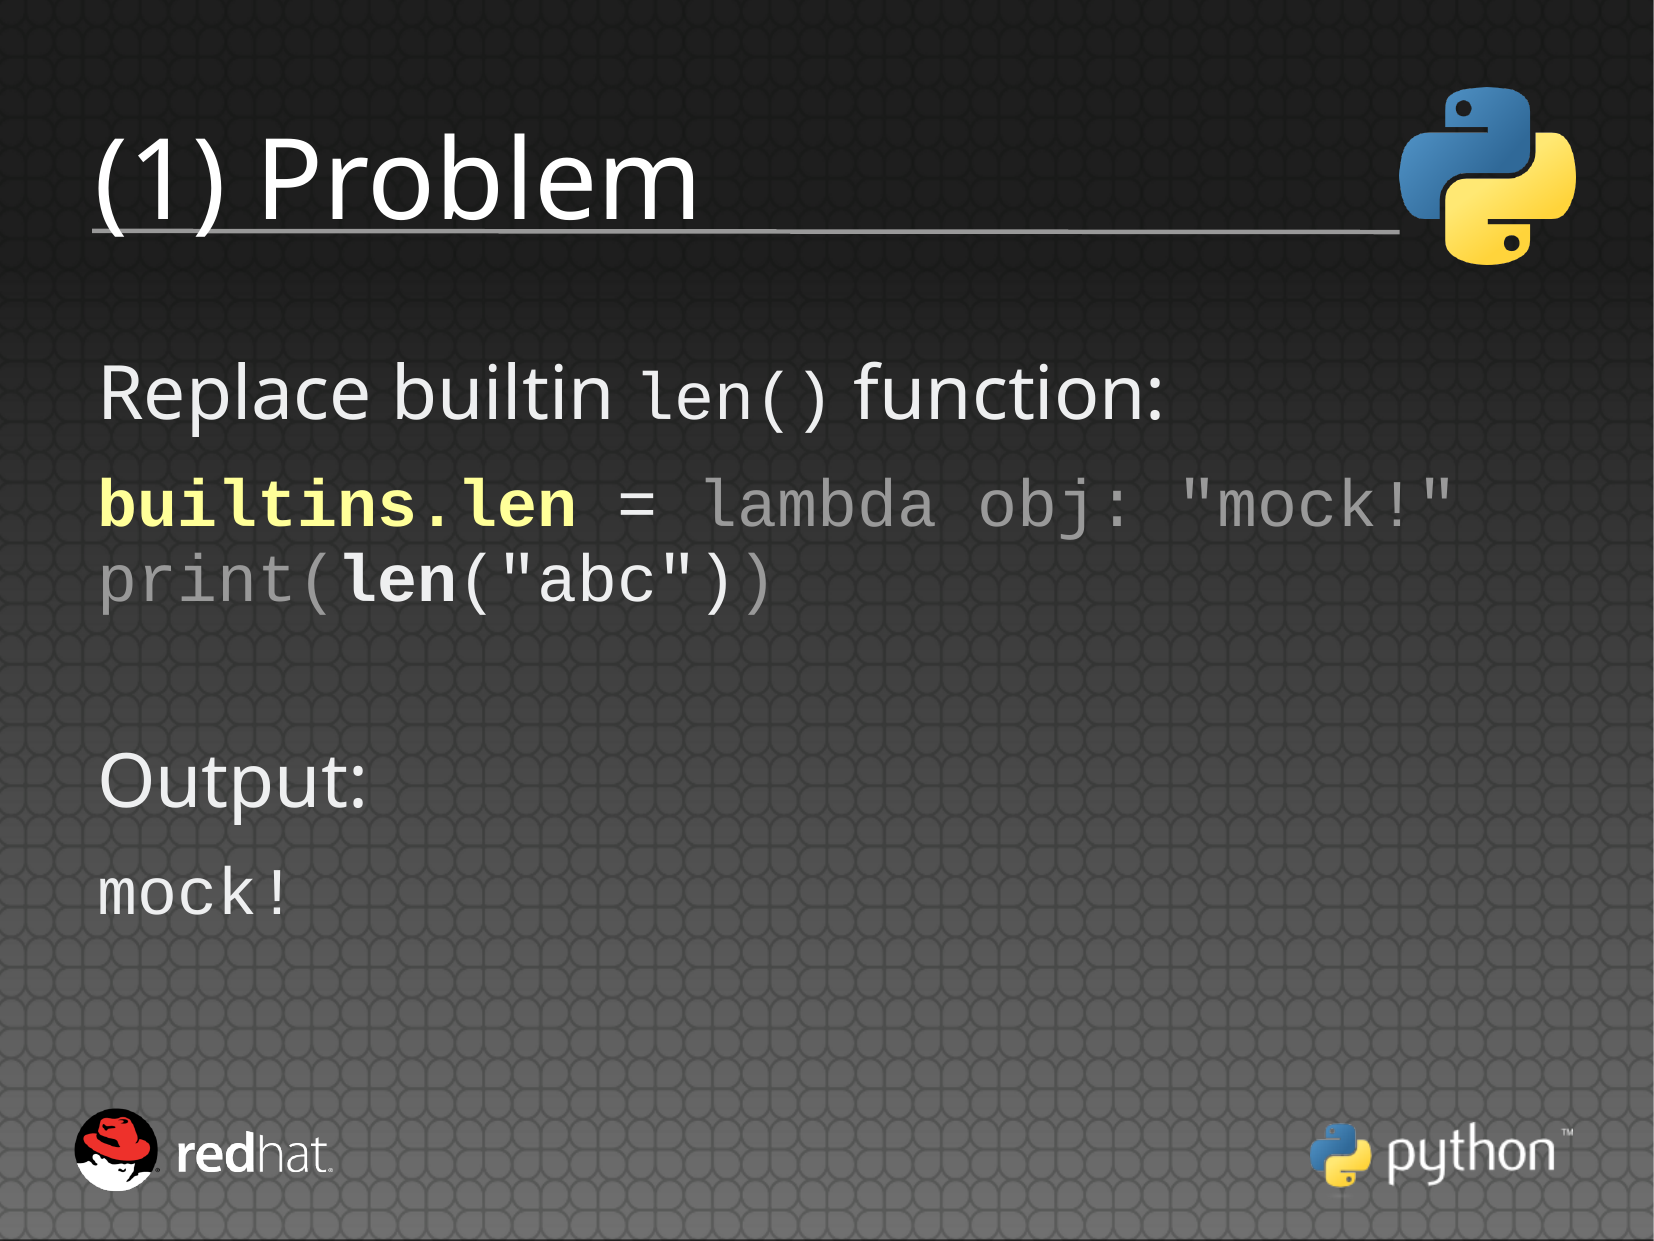

(1) Problem
# Replace builtin len() function:
builtins.len = lambda obj: "mock!"
print(len("abc"))
Output:
mock!